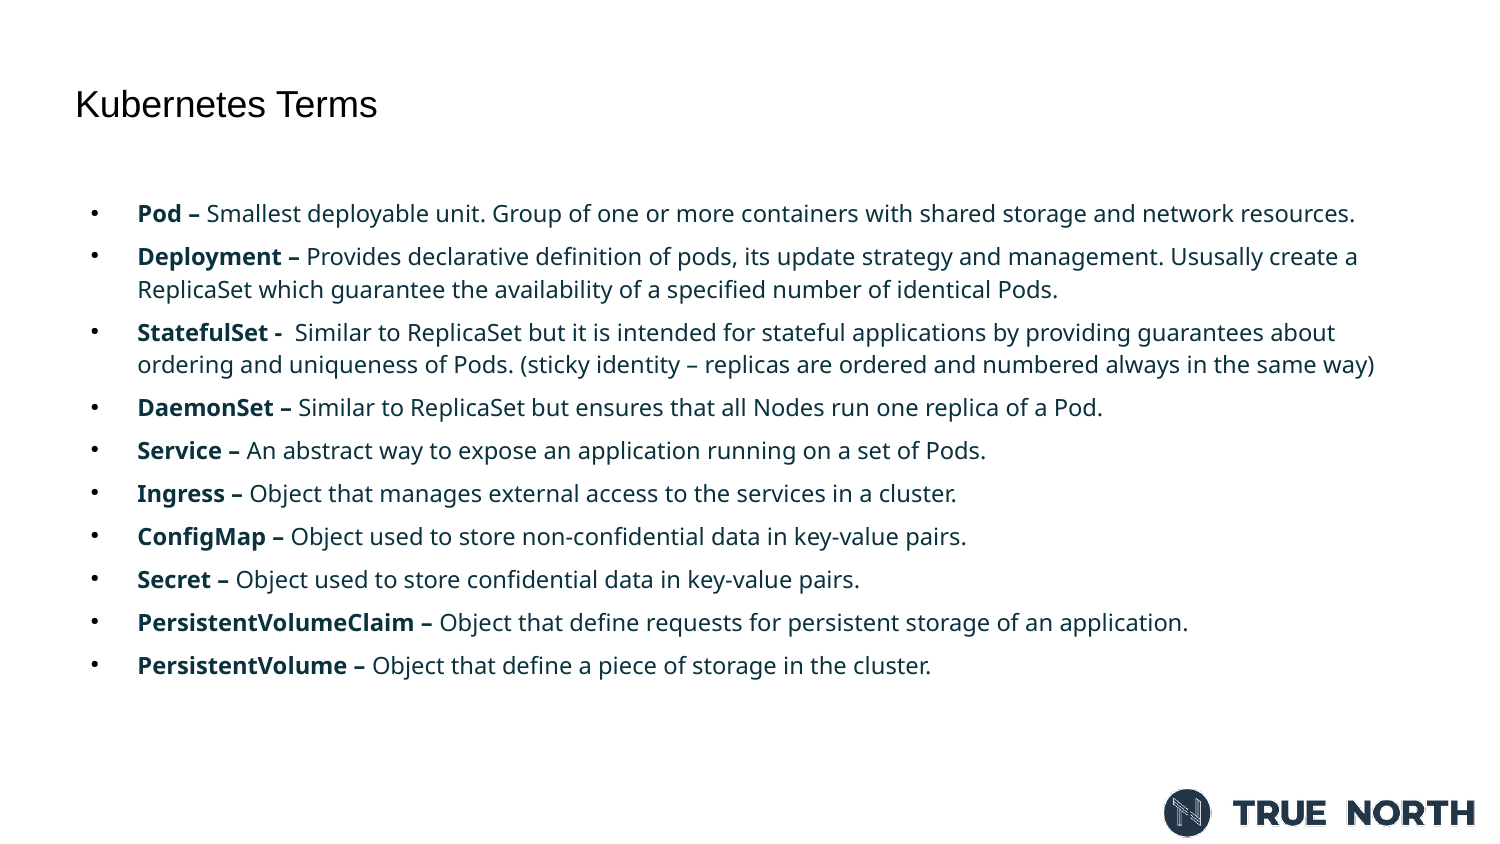

# Kubernetes Terms
Pod – Smallest deployable unit. Group of one or more containers with shared storage and network resources.
Deployment – Provides declarative definition of pods, its update strategy and management. Ususally create a ReplicaSet which guarantee the availability of a specified number of identical Pods.
StatefulSet - Similar to ReplicaSet but it is intended for stateful applications by providing guarantees about ordering and uniqueness of Pods. (sticky identity – replicas are ordered and numbered always in the same way)
DaemonSet – Similar to ReplicaSet but ensures that all Nodes run one replica of a Pod.
Service – An abstract way to expose an application running on a set of Pods.
Ingress – Object that manages external access to the services in a cluster.
ConfigMap – Object used to store non-confidential data in key-value pairs.
Secret – Object used to store confidential data in key-value pairs.
PersistentVolumeClaim – Object that define requests for persistent storage of an application.
PersistentVolume – Object that define a piece of storage in the cluster.